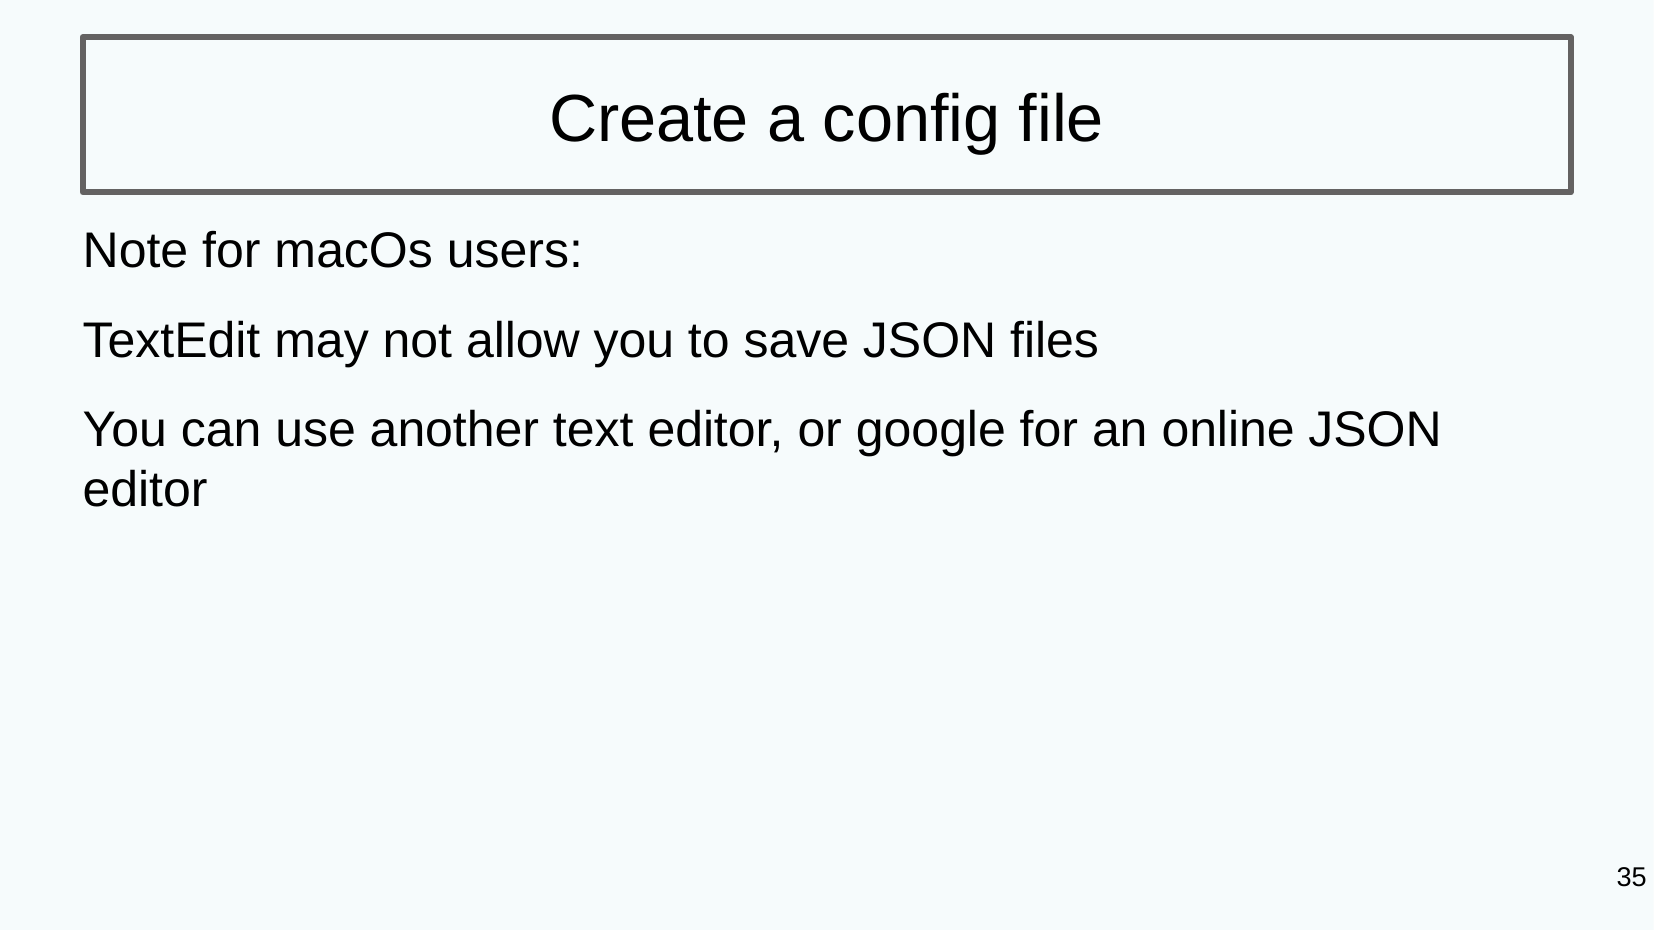

Create a config file
Note for macOs users:
TextEdit may not allow you to save JSON files
You can use another text editor, or google for an online JSON editor